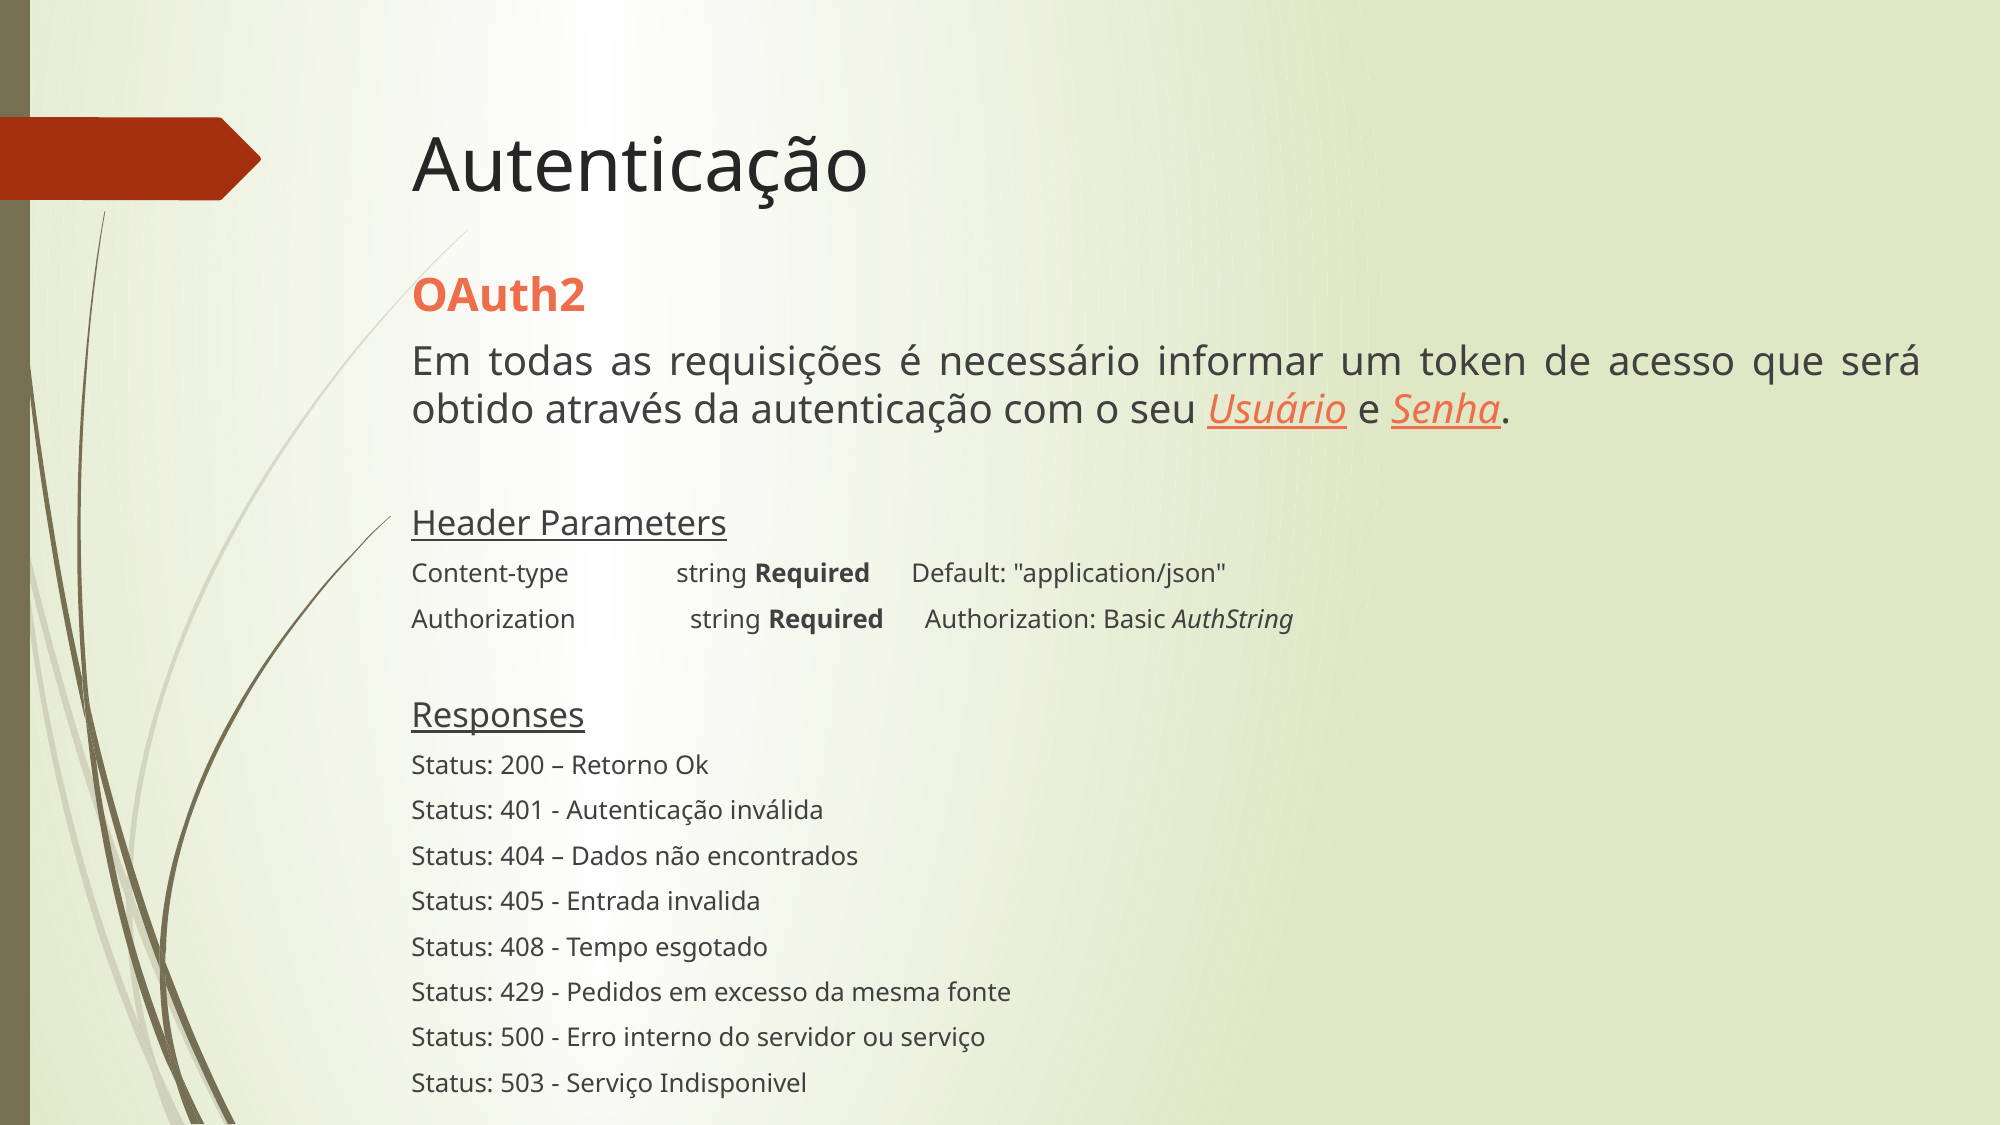

# Autenticação
OAuth2
Em todas as requisições é necessário informar um token de acesso que será obtido através da autenticação com o seu Usuário e Senha.
Header Parameters
Content-type                string Required      Default: "application/json"
Authorization                 string Required      Authorization: Basic AuthString
Responses
Status: 200 – Retorno Ok
Status: 401 - Autenticação inválida
Status: 404 – Dados não encontrados
Status: 405 - Entrada invalida
Status: 408 - Tempo esgotado
Status: 429 - Pedidos em excesso da mesma fonte
Status: 500 - Erro interno do servidor ou serviço
Status: 503 - Serviço Indisponivel